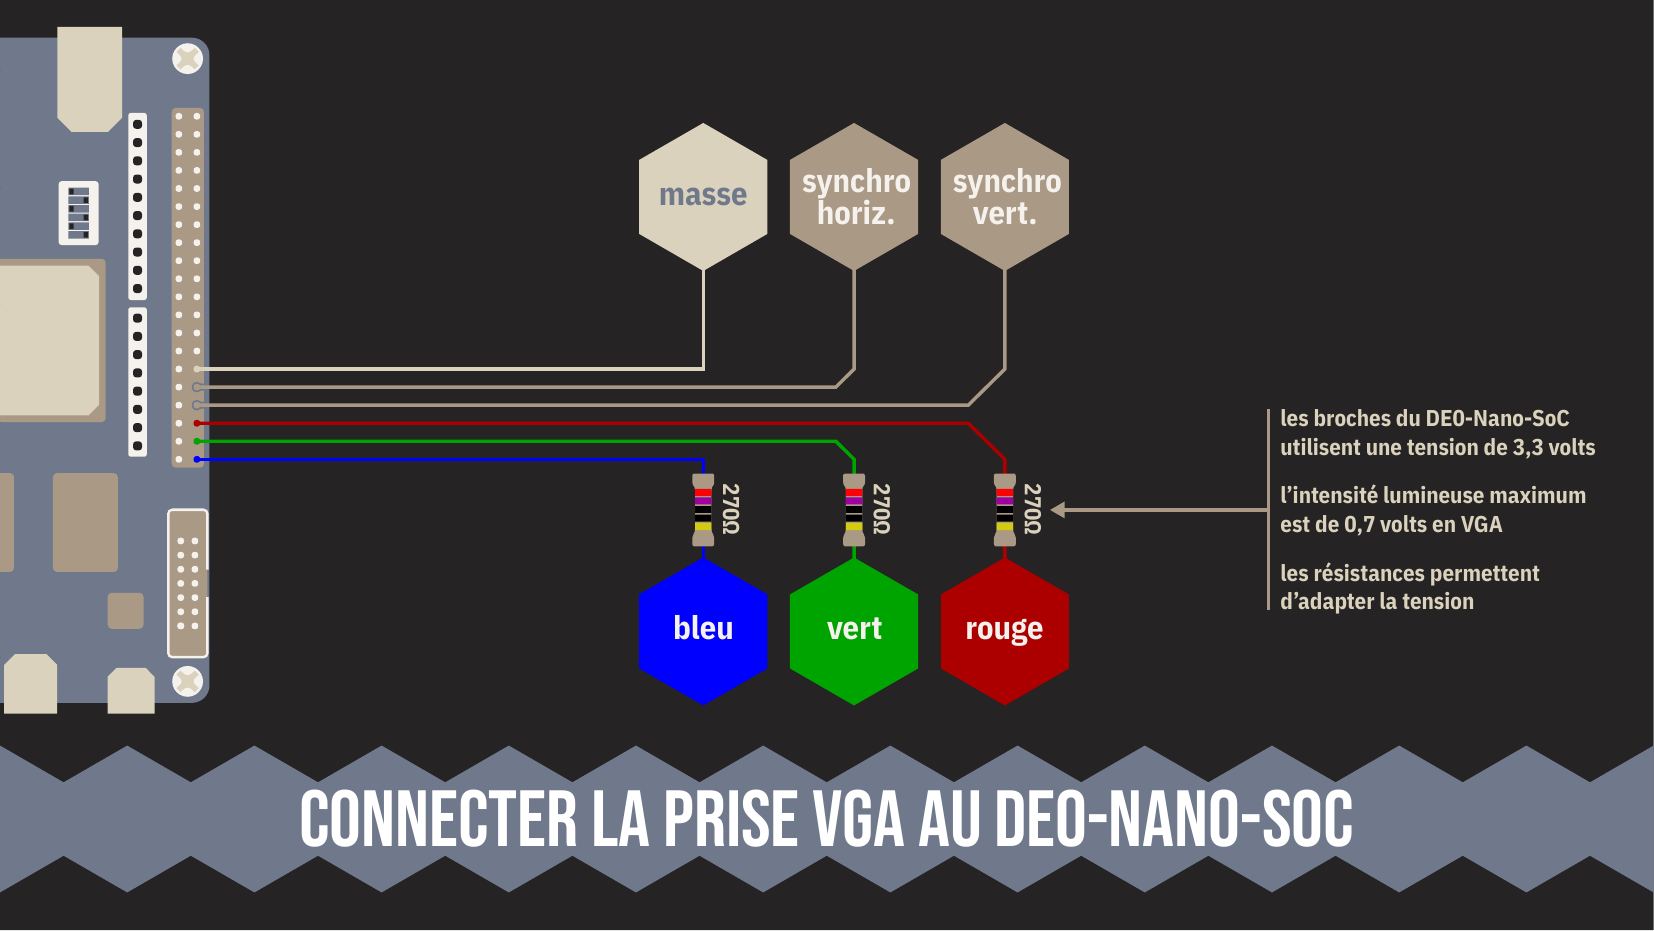

# Connecter la prise VGA au DE0-Nano-SoC